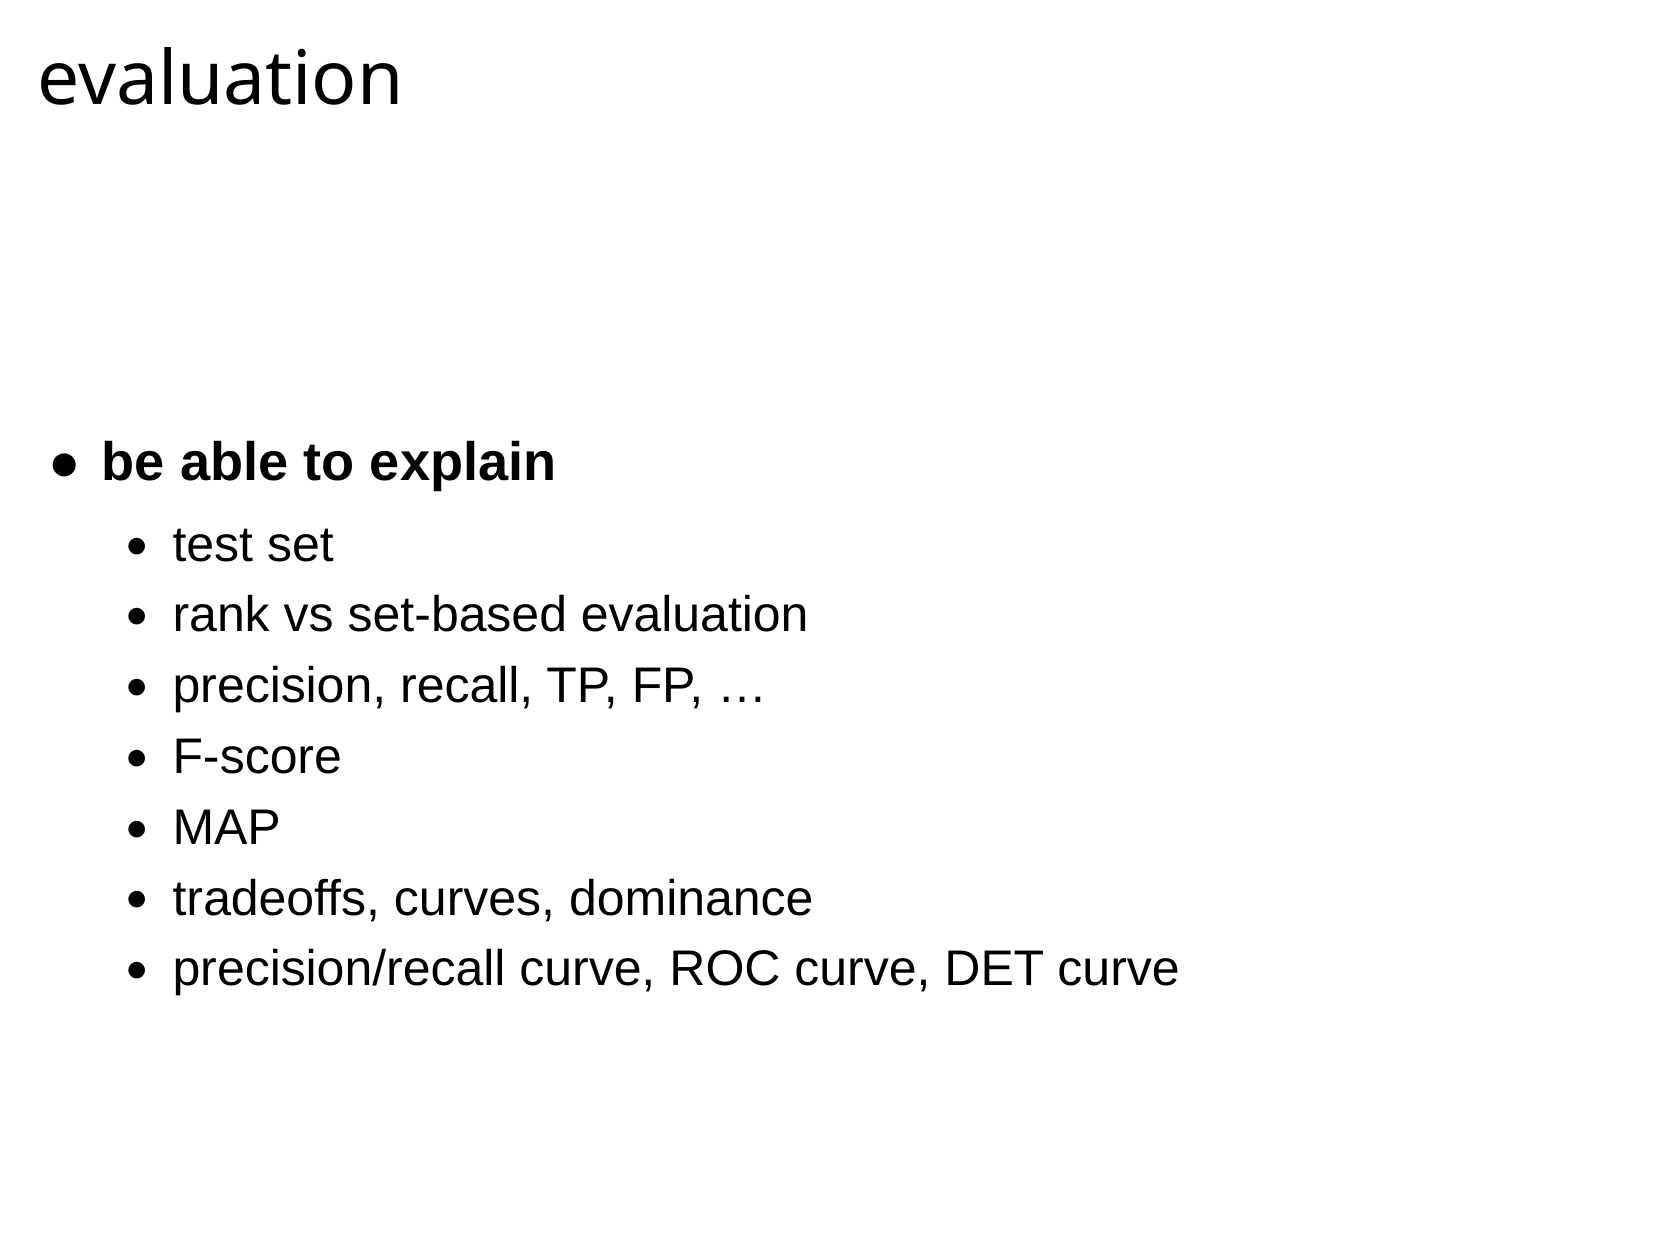

# evaluation
be able to explain
test set
rank vs set-based evaluation
precision, recall, TP, FP, …
F-score
MAP
tradeoffs, curves, dominance
precision/recall curve, ROC curve, DET curve